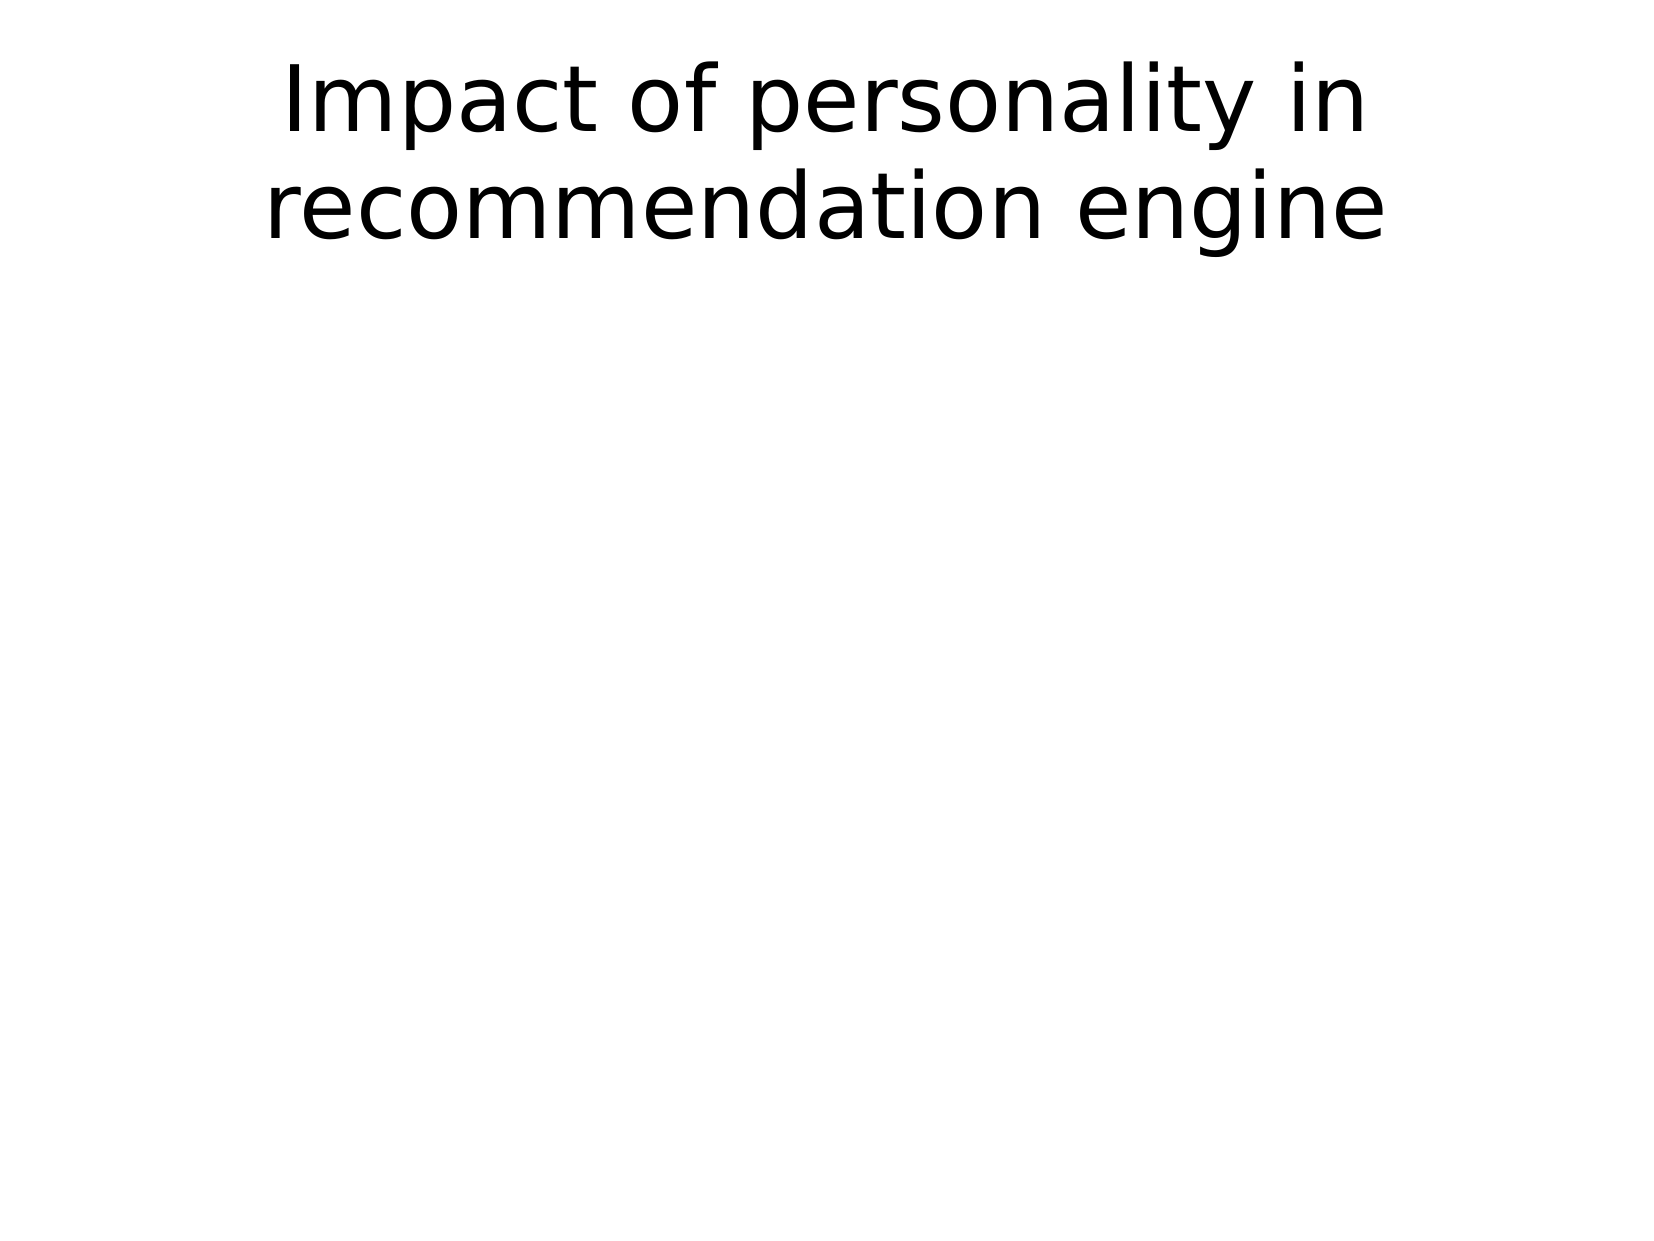

# Impact of personality in recommendation engine